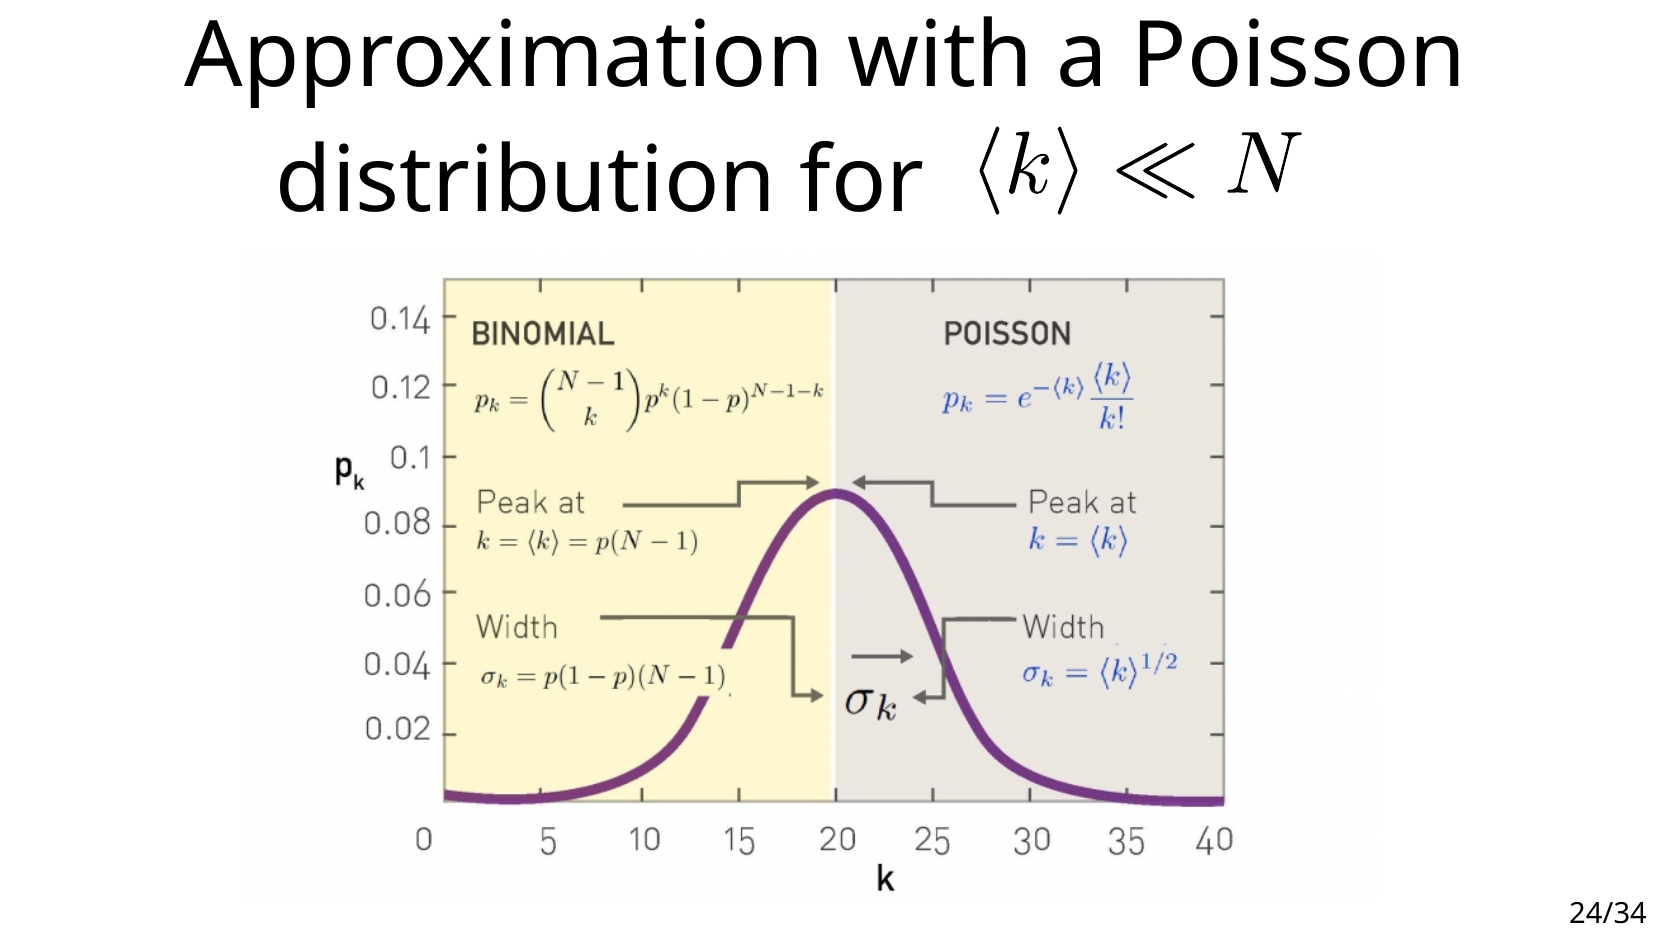

# Approximation with a Poisson distribution for
24